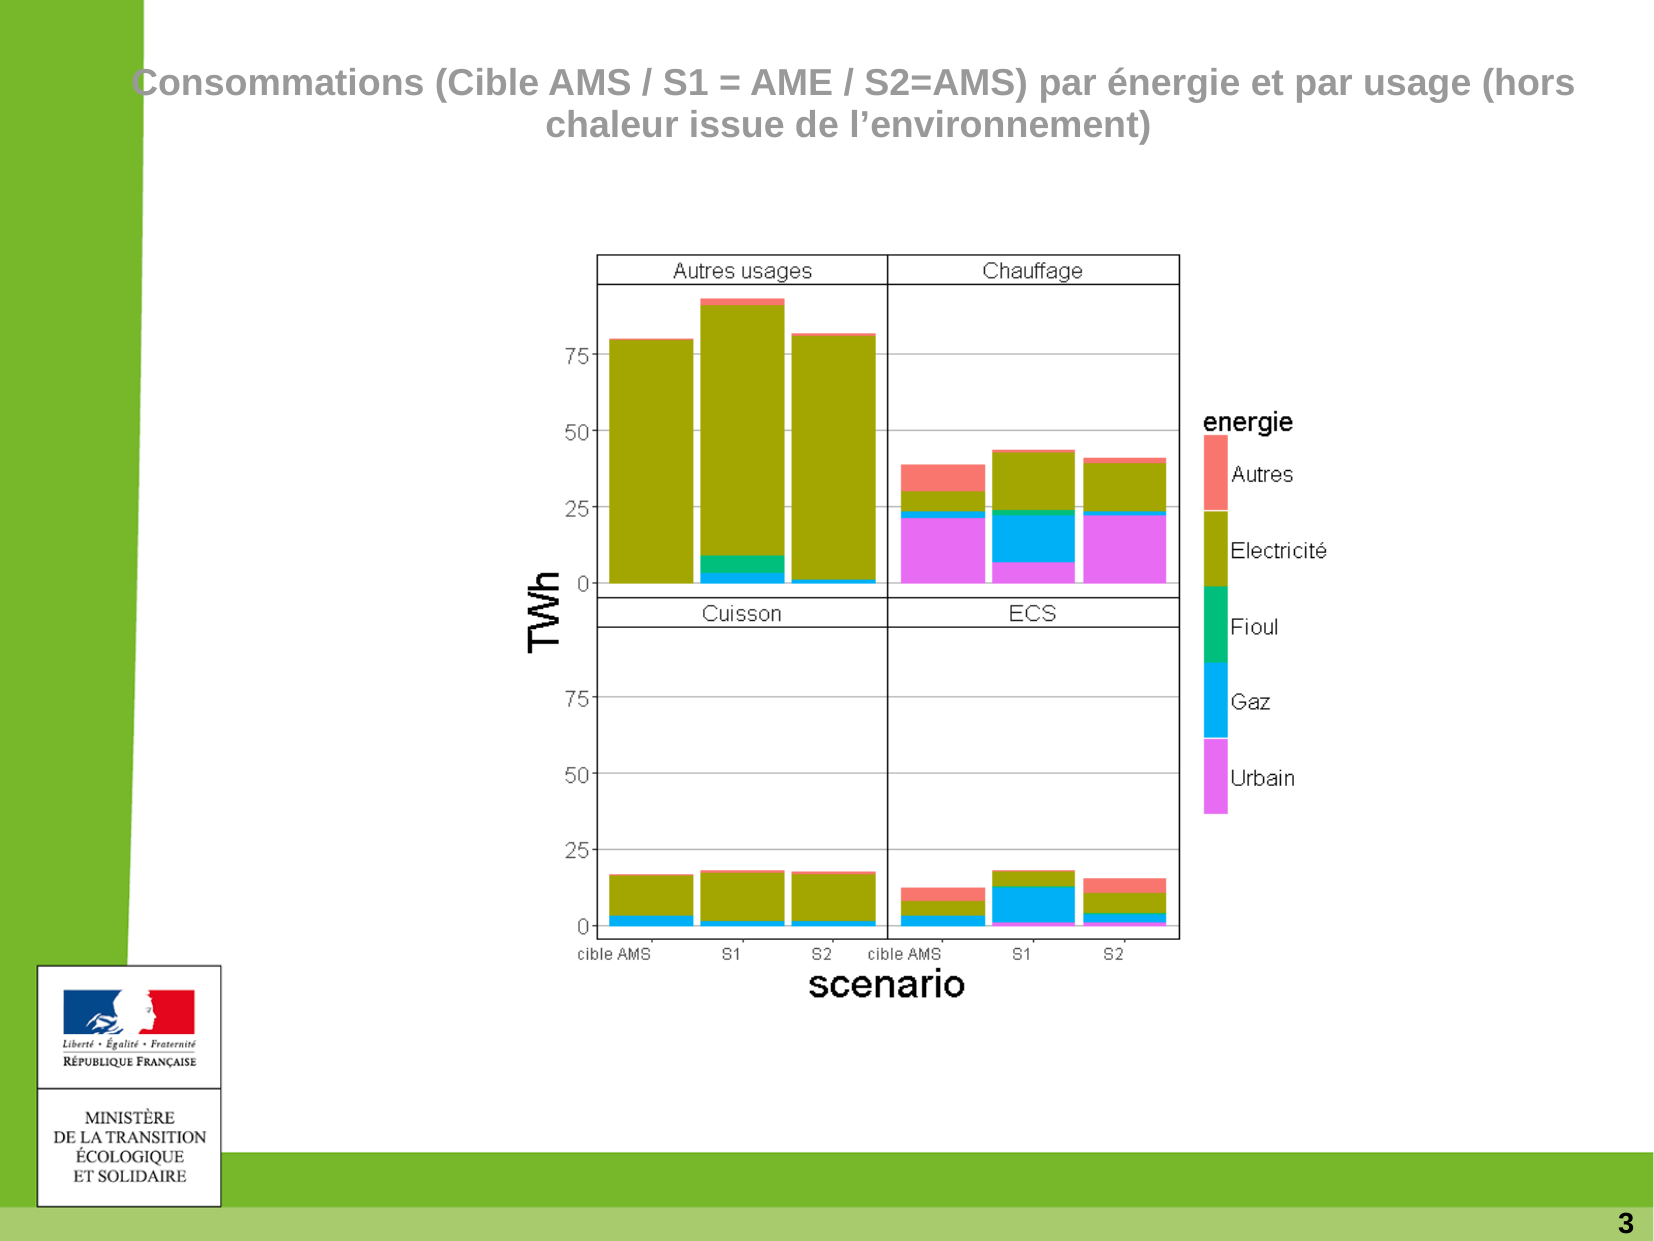

# Consommations (Cible AMS / S1 = AME / S2=AMS) par énergie et par usage (hors chaleur issue de l’environnement)